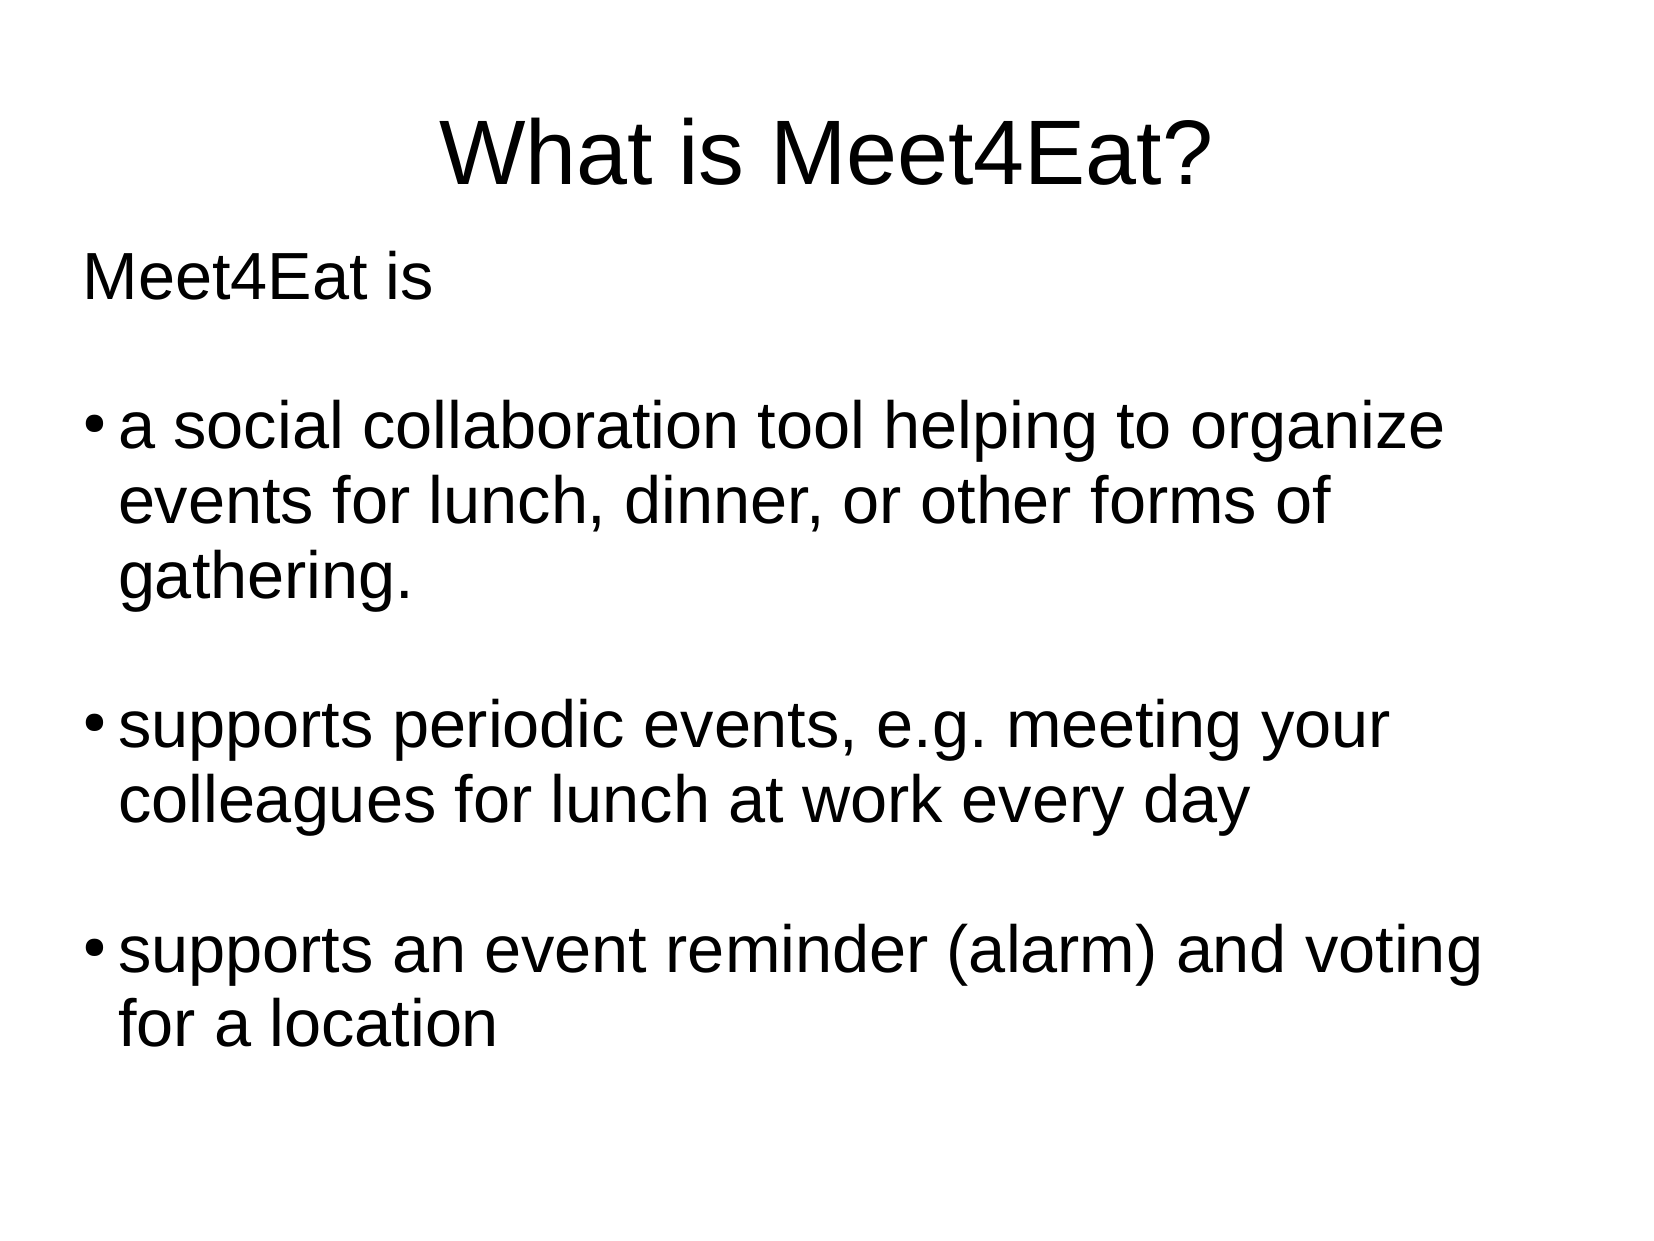

# What is Meet4Eat?
Meet4Eat is
a social collaboration tool helping to organize events for lunch, dinner, or other forms of gathering.
supports periodic events, e.g. meeting your colleagues for lunch at work every day
supports an event reminder (alarm) and voting for a location